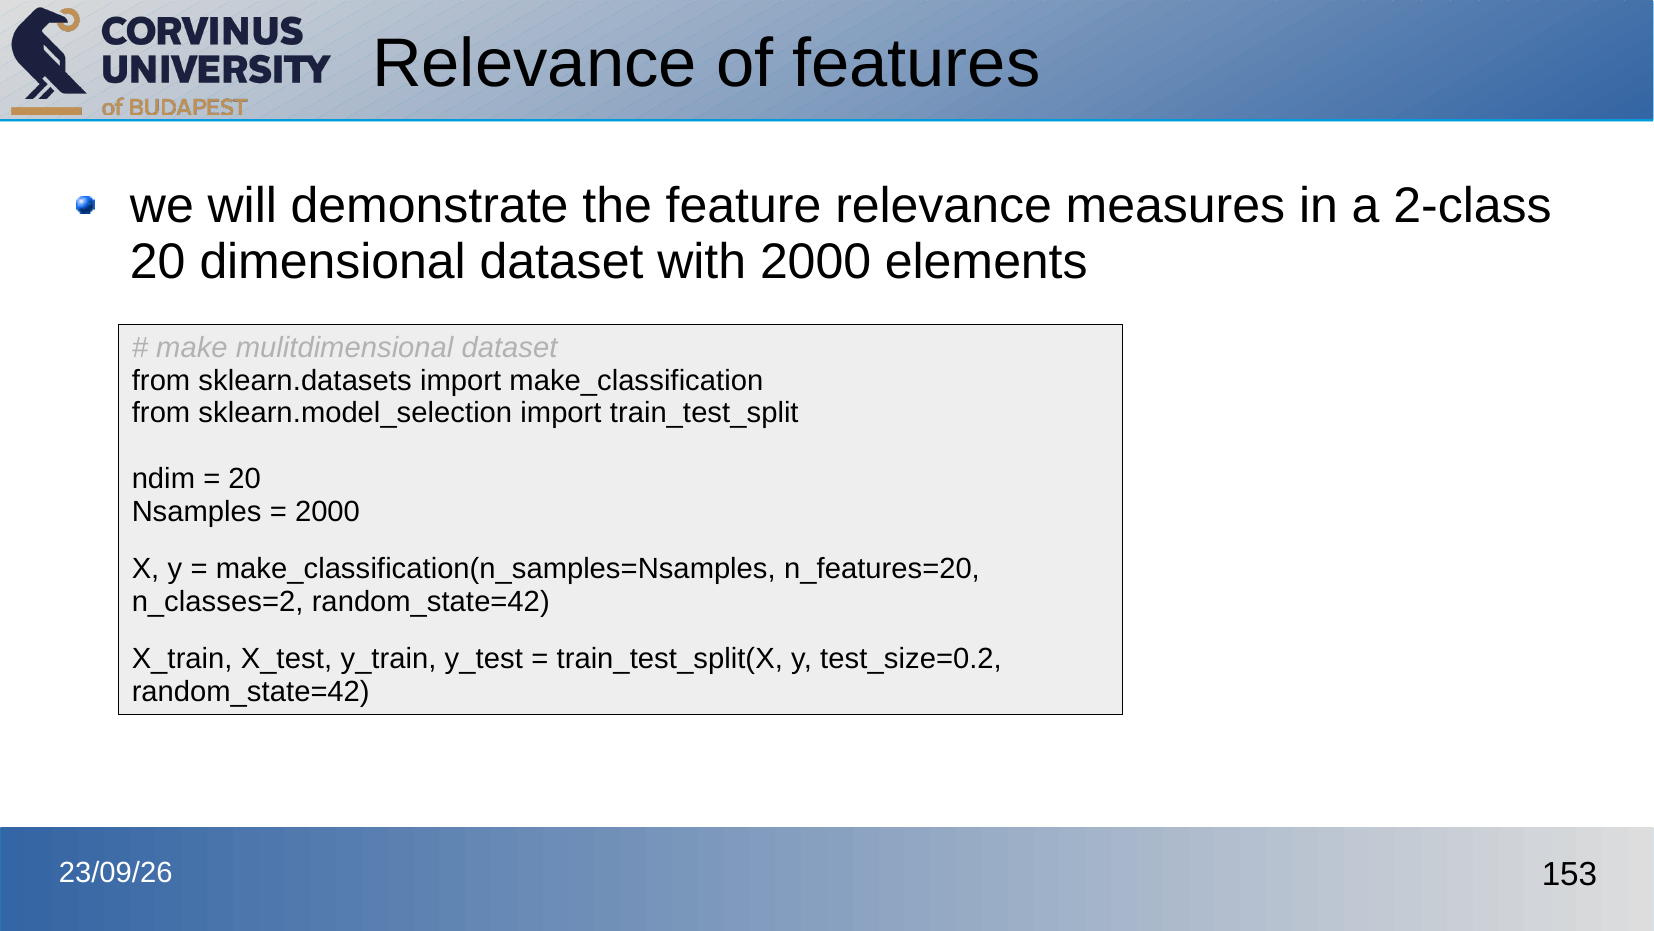

# Relevance of features
we will demonstrate the feature relevance measures in a 2-class 20 dimensional dataset with 2000 elements
# make mulitdimensional dataset from sklearn.datasets import make_classification from sklearn.model_selection import train_test_split
ndim = 20
Nsamples = 2000
X, y = make_classification(n_samples=Nsamples, n_features=20, n_classes=2, random_state=42)
X_train, X_test, y_train, y_test = train_test_split(X, y, test_size=0.2, random_state=42)